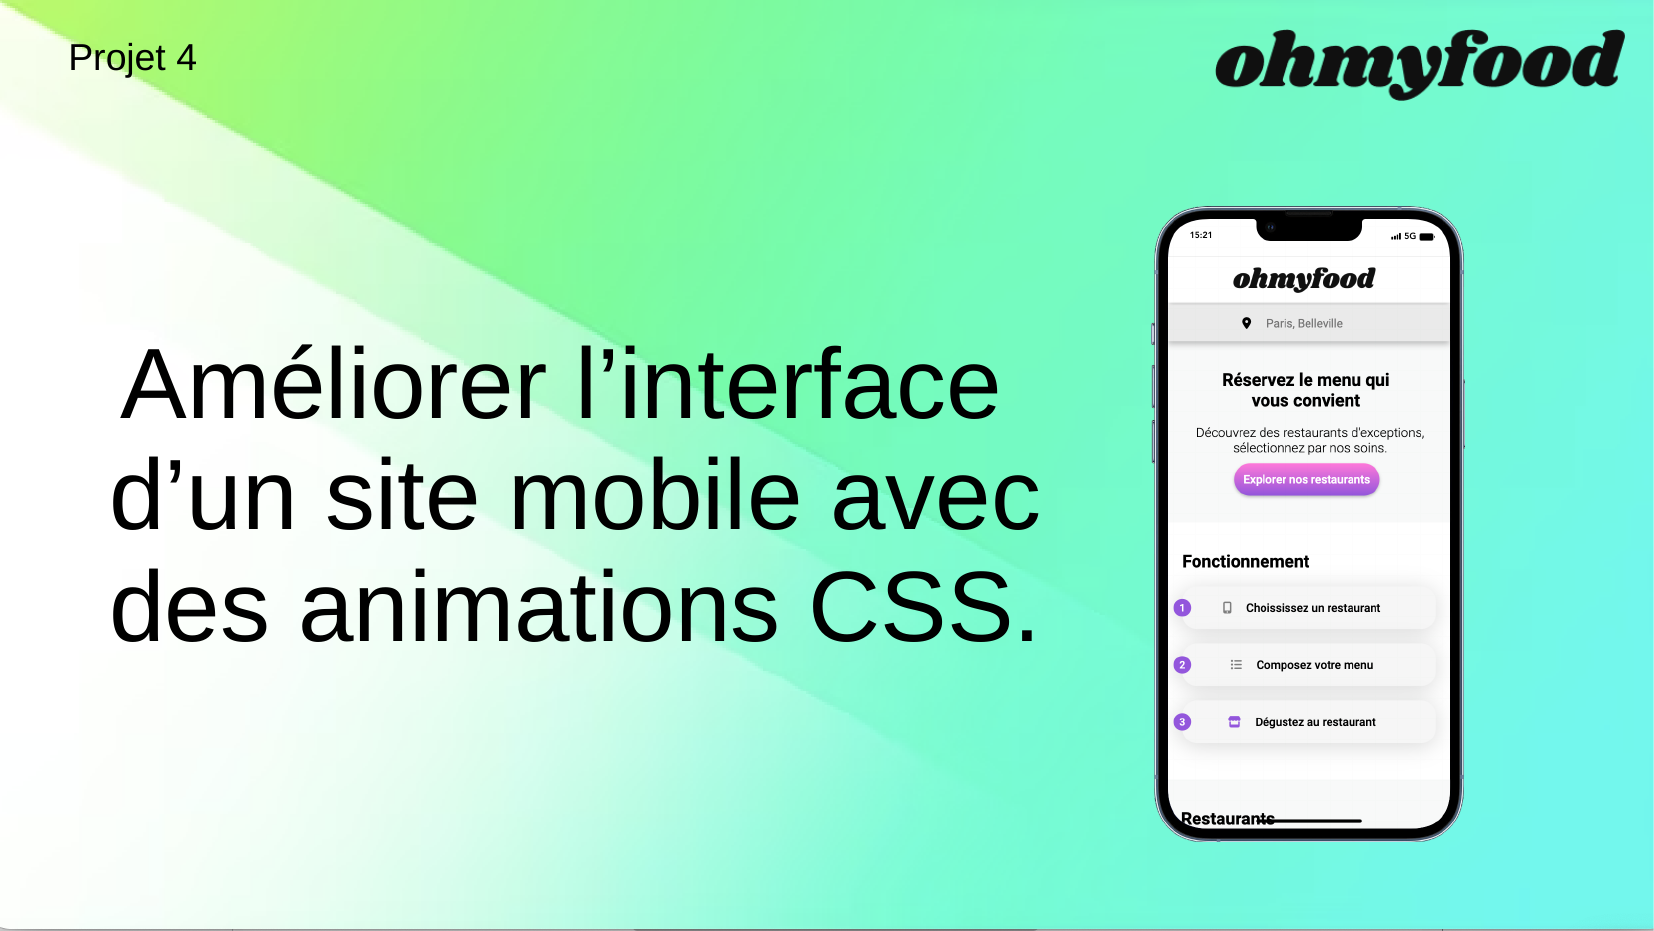

Projet 4
Améliorer l’interface
d’un site mobile avec
des animations CSS.